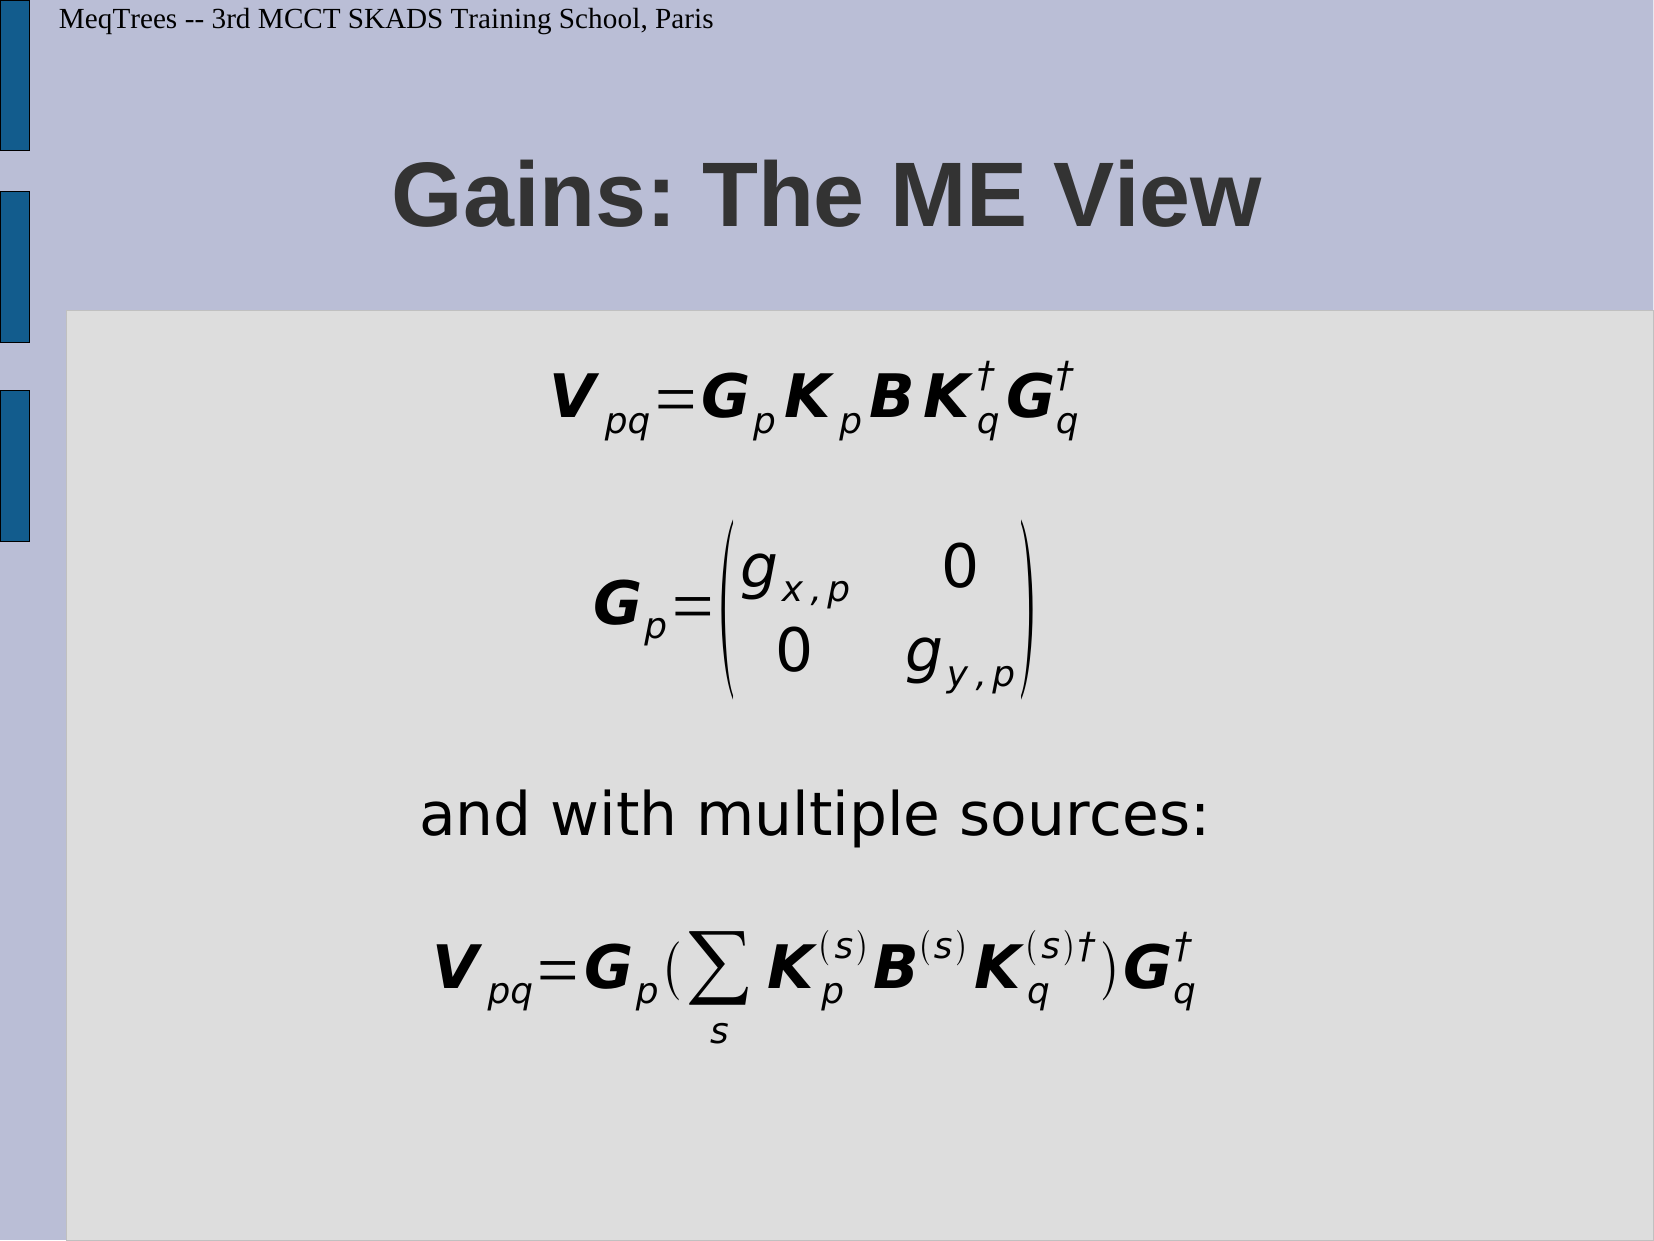

MeqTrees -- 3rd MCCT SKADS Training School, Paris
# Gains: The ME View